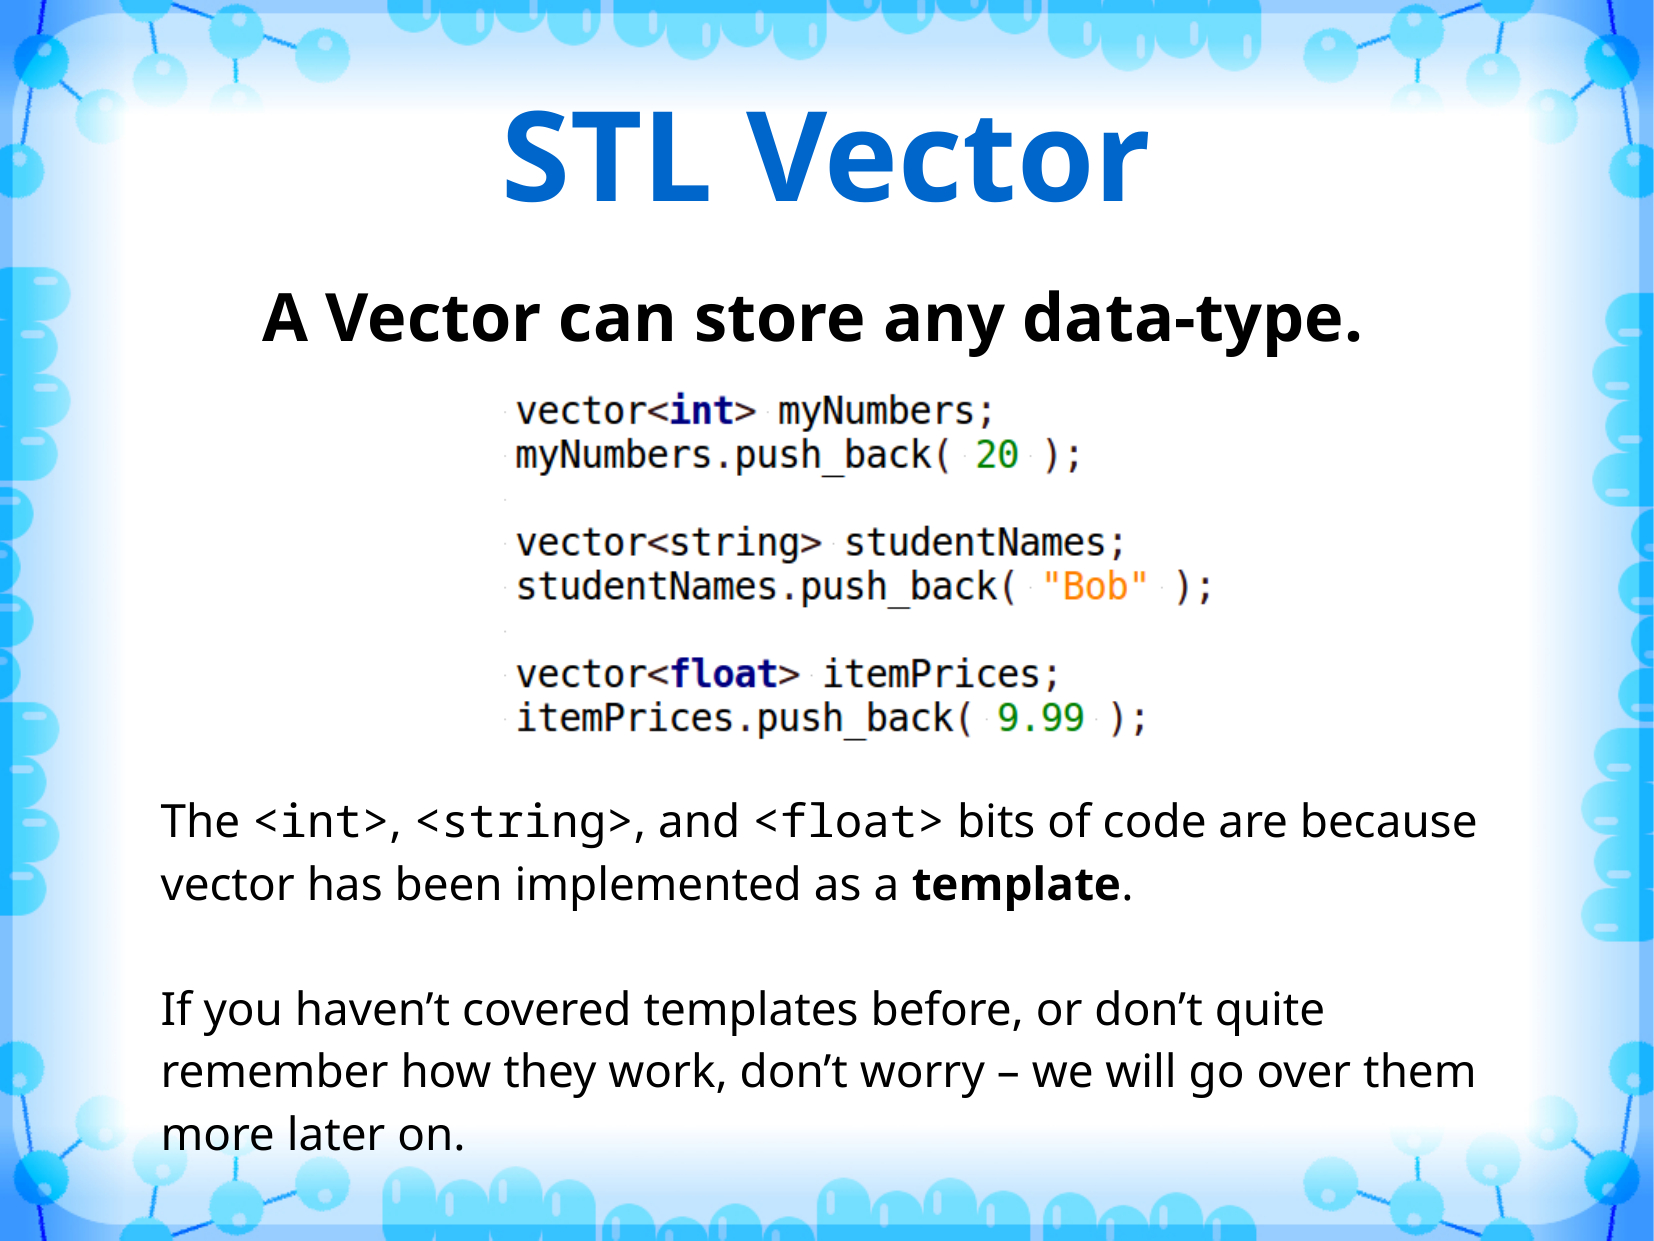

# STL Vector
A Vector can store any data-type.
The <int>, <string>, and <float> bits of code are because vector has been implemented as a template.
If you haven’t covered templates before, or don’t quite remember how they work, don’t worry – we will go over them more later on.